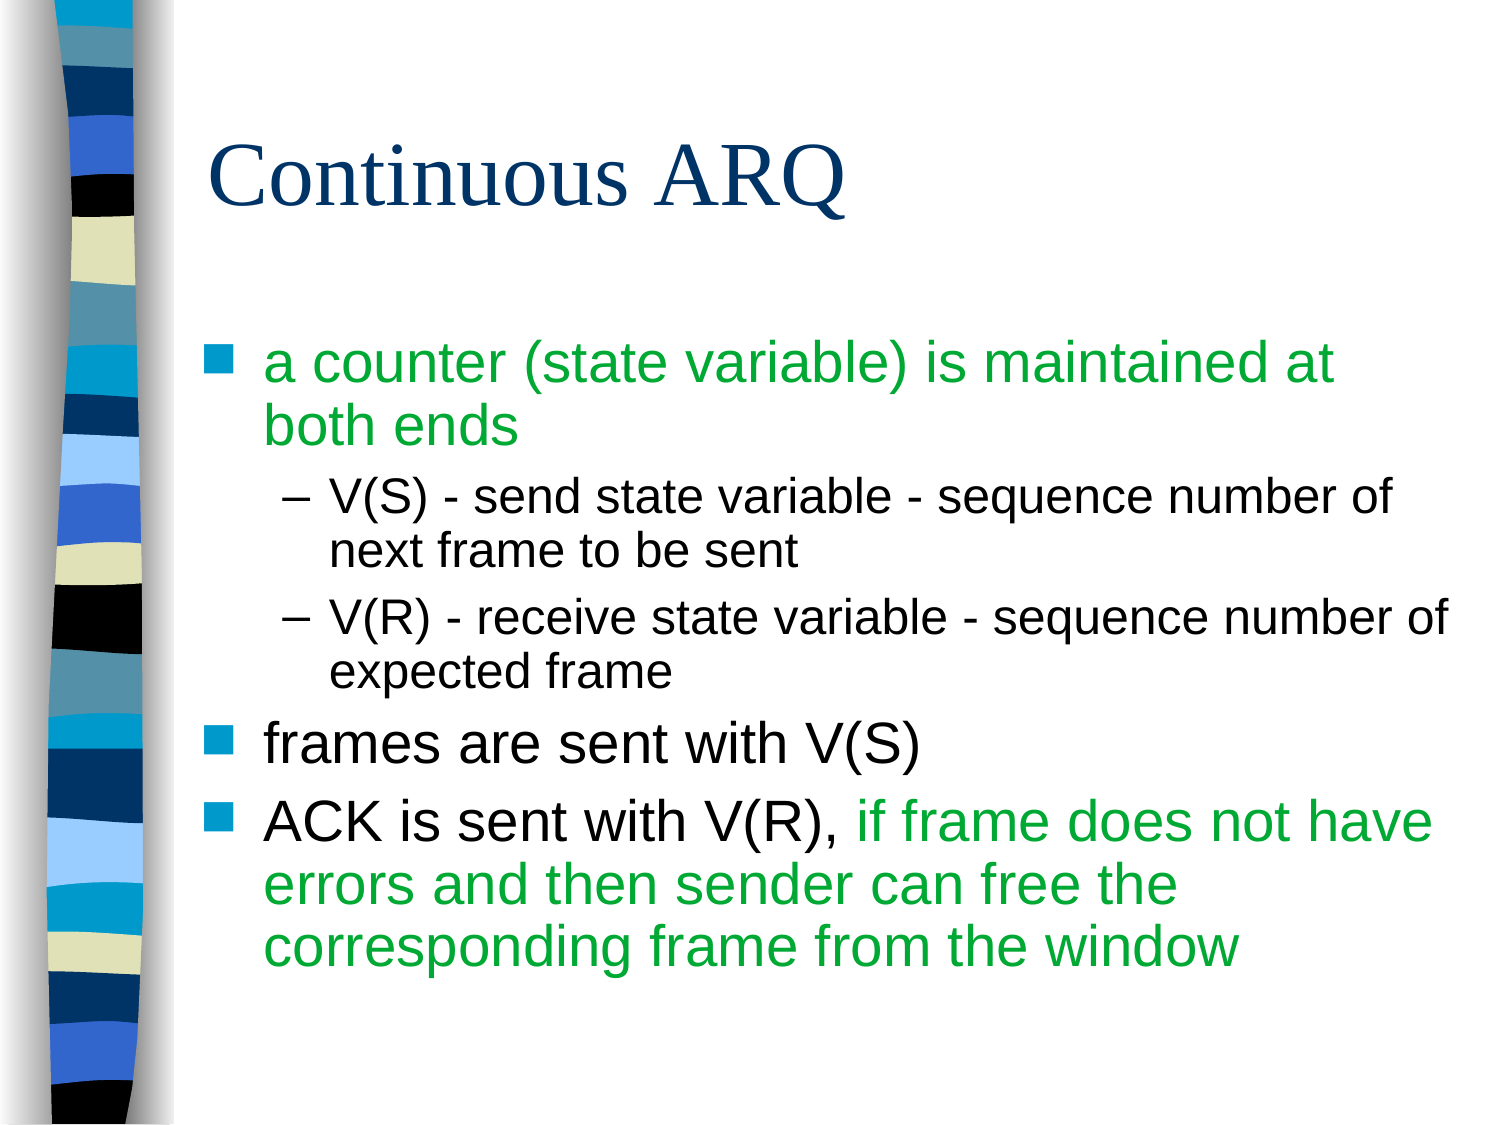

# Continuous ARQ
a counter (state variable) is maintained at both ends
V(S) - send state variable - sequence number of next frame to be sent
V(R) - receive state variable - sequence number of expected frame
frames are sent with V(S)
ACK is sent with V(R), if frame does not have errors and then sender can free the corresponding frame from the window